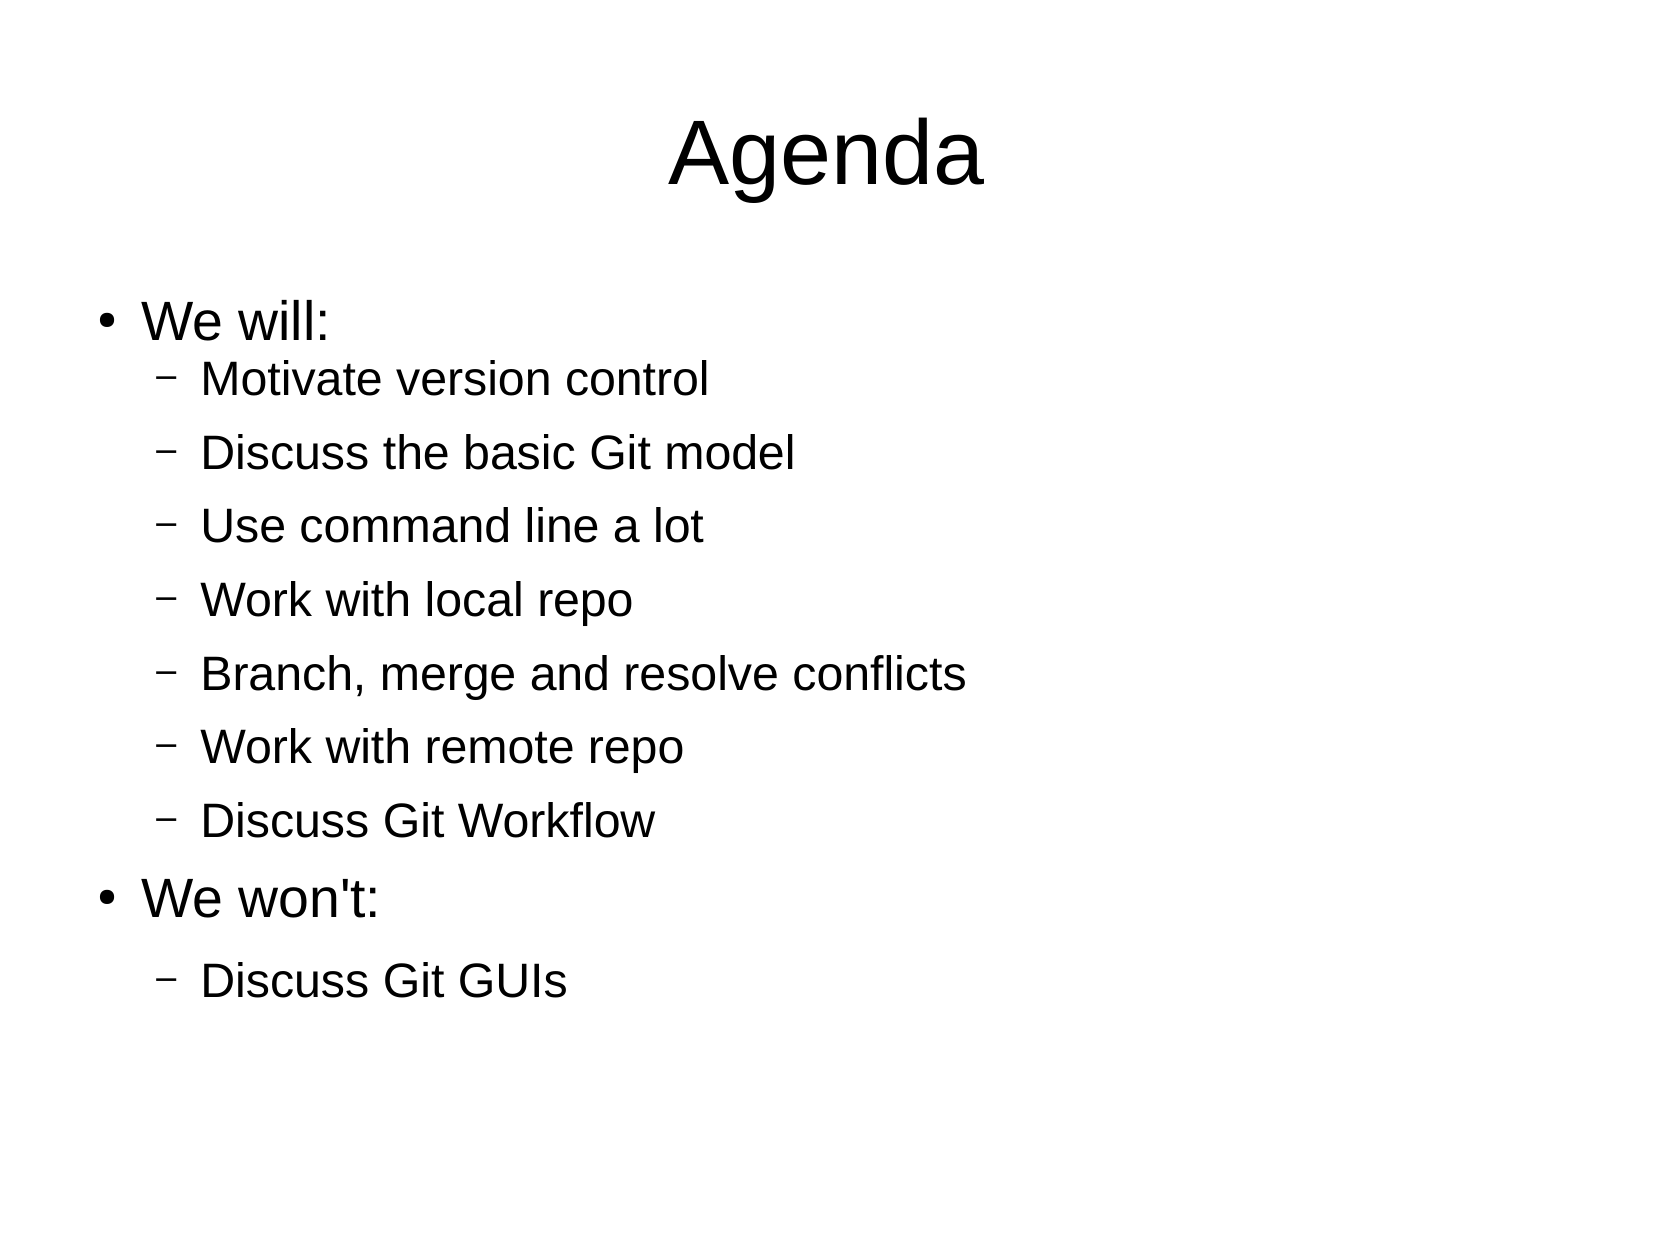

# Agenda
We will:
Motivate version control
Discuss the basic Git model
Use command line a lot
Work with local repo
Branch, merge and resolve conflicts
Work with remote repo
Discuss Git Workflow
We won't:
Discuss Git GUIs